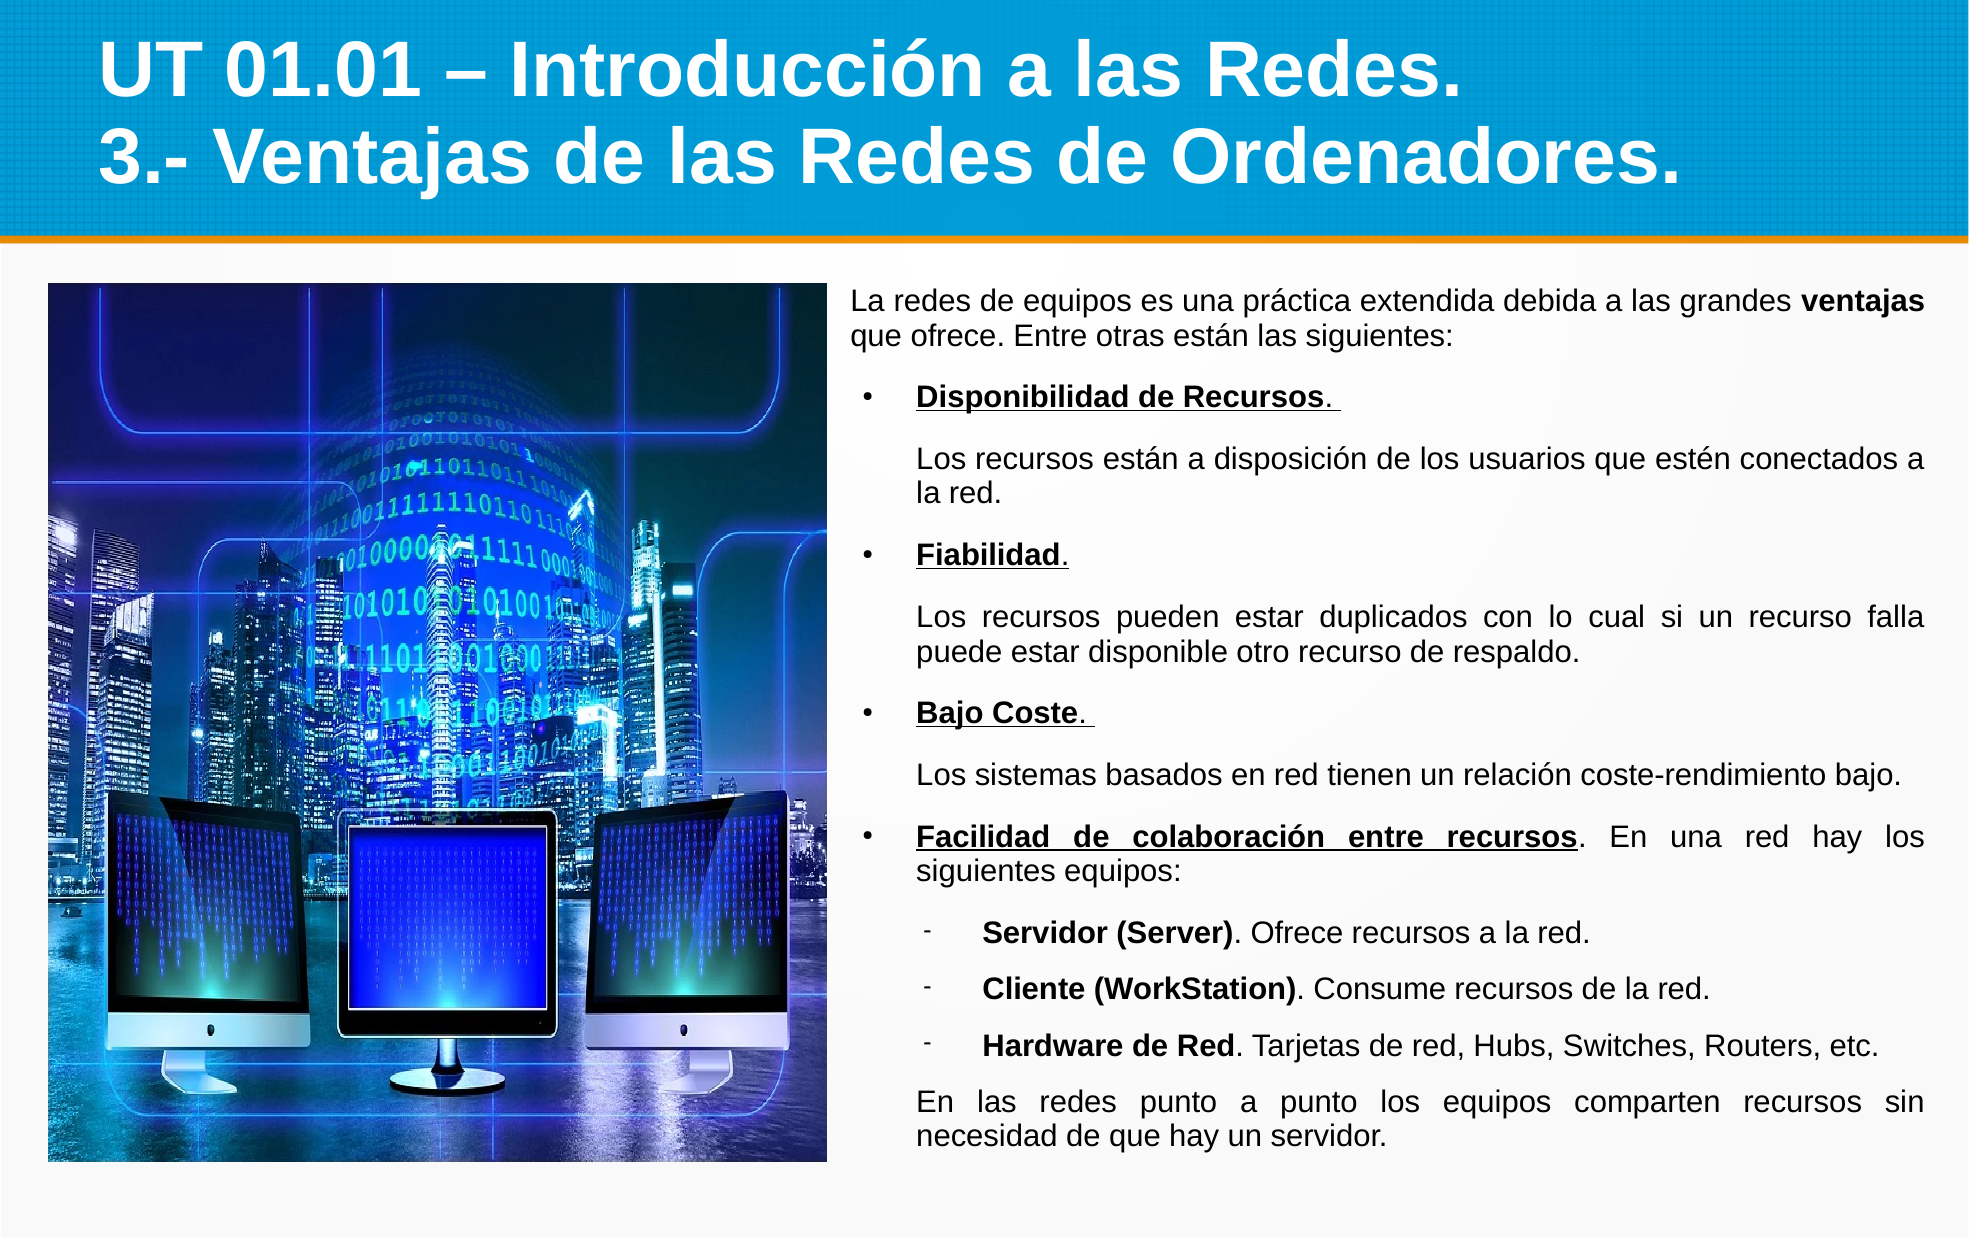

# UT 01.01 – Introducción a las Redes. 3.- Ventajas de las Redes de Ordenadores.
La redes de equipos es una práctica extendida debida a las grandes ventajas que ofrece. Entre otras están las siguientes:
Disponibilidad de Recursos.
Los recursos están a disposición de los usuarios que estén conectados a la red.
Fiabilidad.
Los recursos pueden estar duplicados con lo cual si un recurso falla puede estar disponible otro recurso de respaldo.
Bajo Coste.
Los sistemas basados en red tienen un relación coste-rendimiento bajo.
Facilidad de colaboración entre recursos. En una red hay los siguientes equipos:
Servidor (Server). Ofrece recursos a la red.
Cliente (WorkStation). Consume recursos de la red.
Hardware de Red. Tarjetas de red, Hubs, Switches, Routers, etc.
En las redes punto a punto los equipos comparten recursos sin necesidad de que hay un servidor.